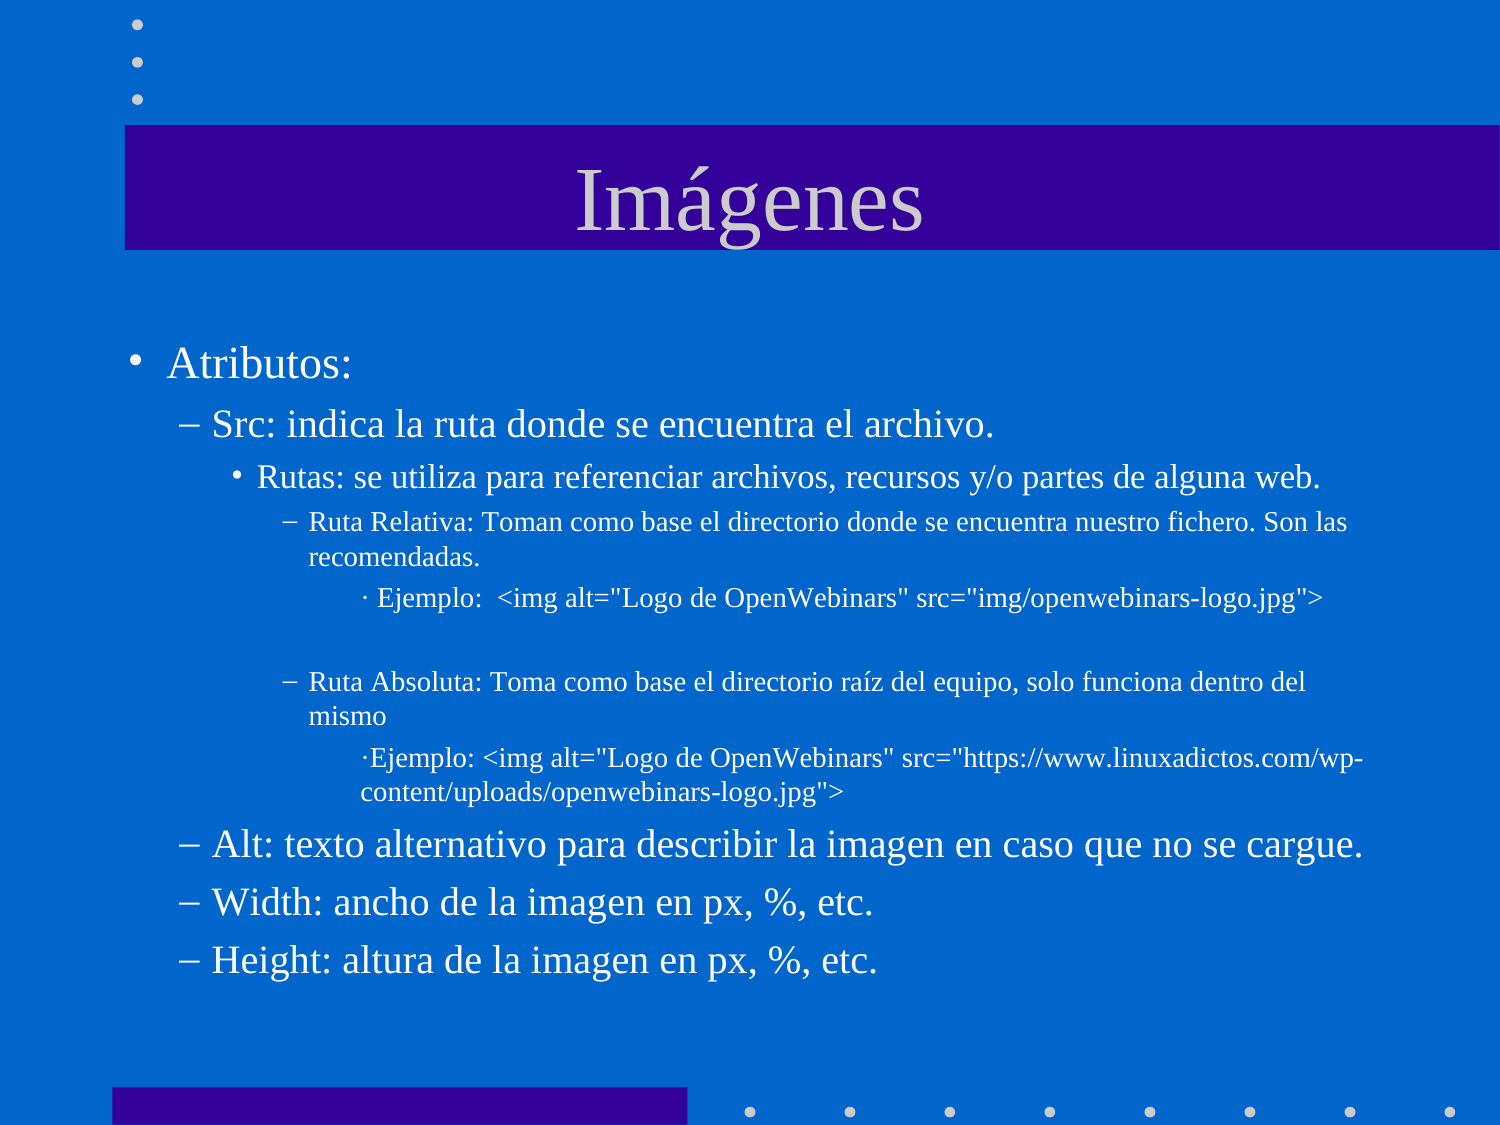

# Imágenes
Atributos:
Src: indica la ruta donde se encuentra el archivo.
Rutas: se utiliza para referenciar archivos, recursos y/o partes de alguna web.
Ruta Relativa: Toman como base el directorio donde se encuentra nuestro fichero. Son las recomendadas.
· Ejemplo: <img alt="Logo de OpenWebinars" src="img/openwebinars-logo.jpg">
Ruta Absoluta: Toma como base el directorio raíz del equipo, solo funciona dentro del mismo
·Ejemplo: <img alt="Logo de OpenWebinars" src="https://www.linuxadictos.com/wp-content/uploads/openwebinars-logo.jpg">
Alt: texto alternativo para describir la imagen en caso que no se cargue.
Width: ancho de la imagen en px, %, etc.
Height: altura de la imagen en px, %, etc.